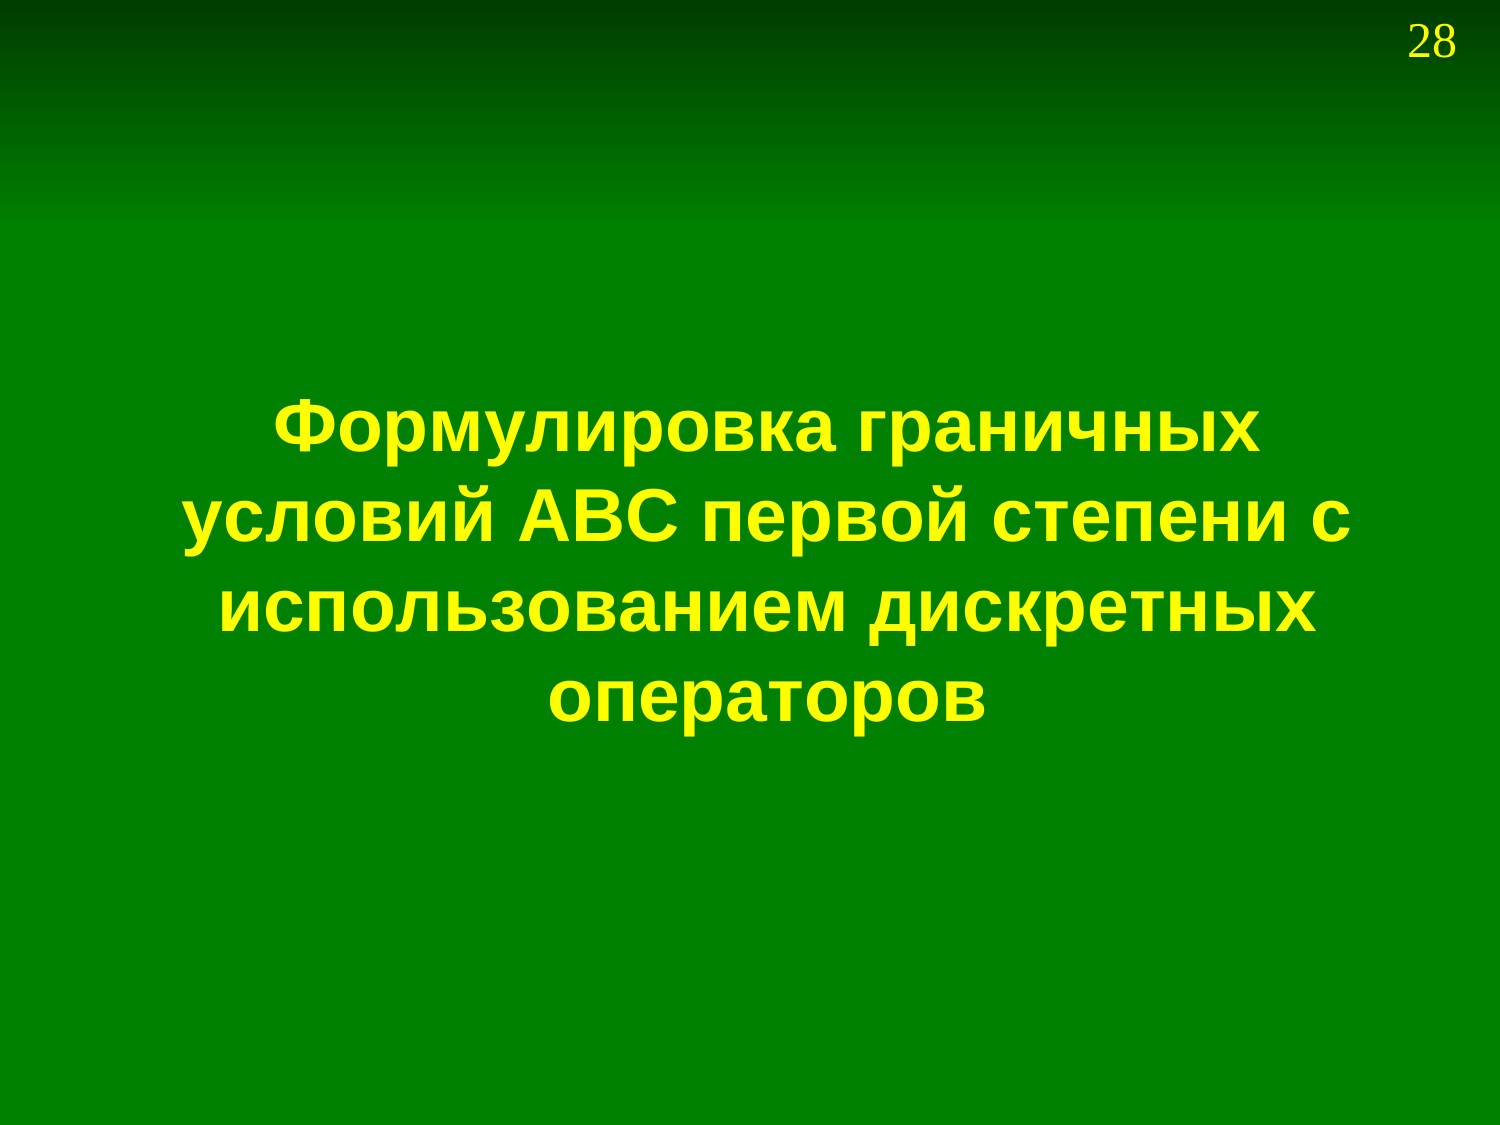

# Формулировка граничных условий ABC первой степени с использованием дискретных операторов